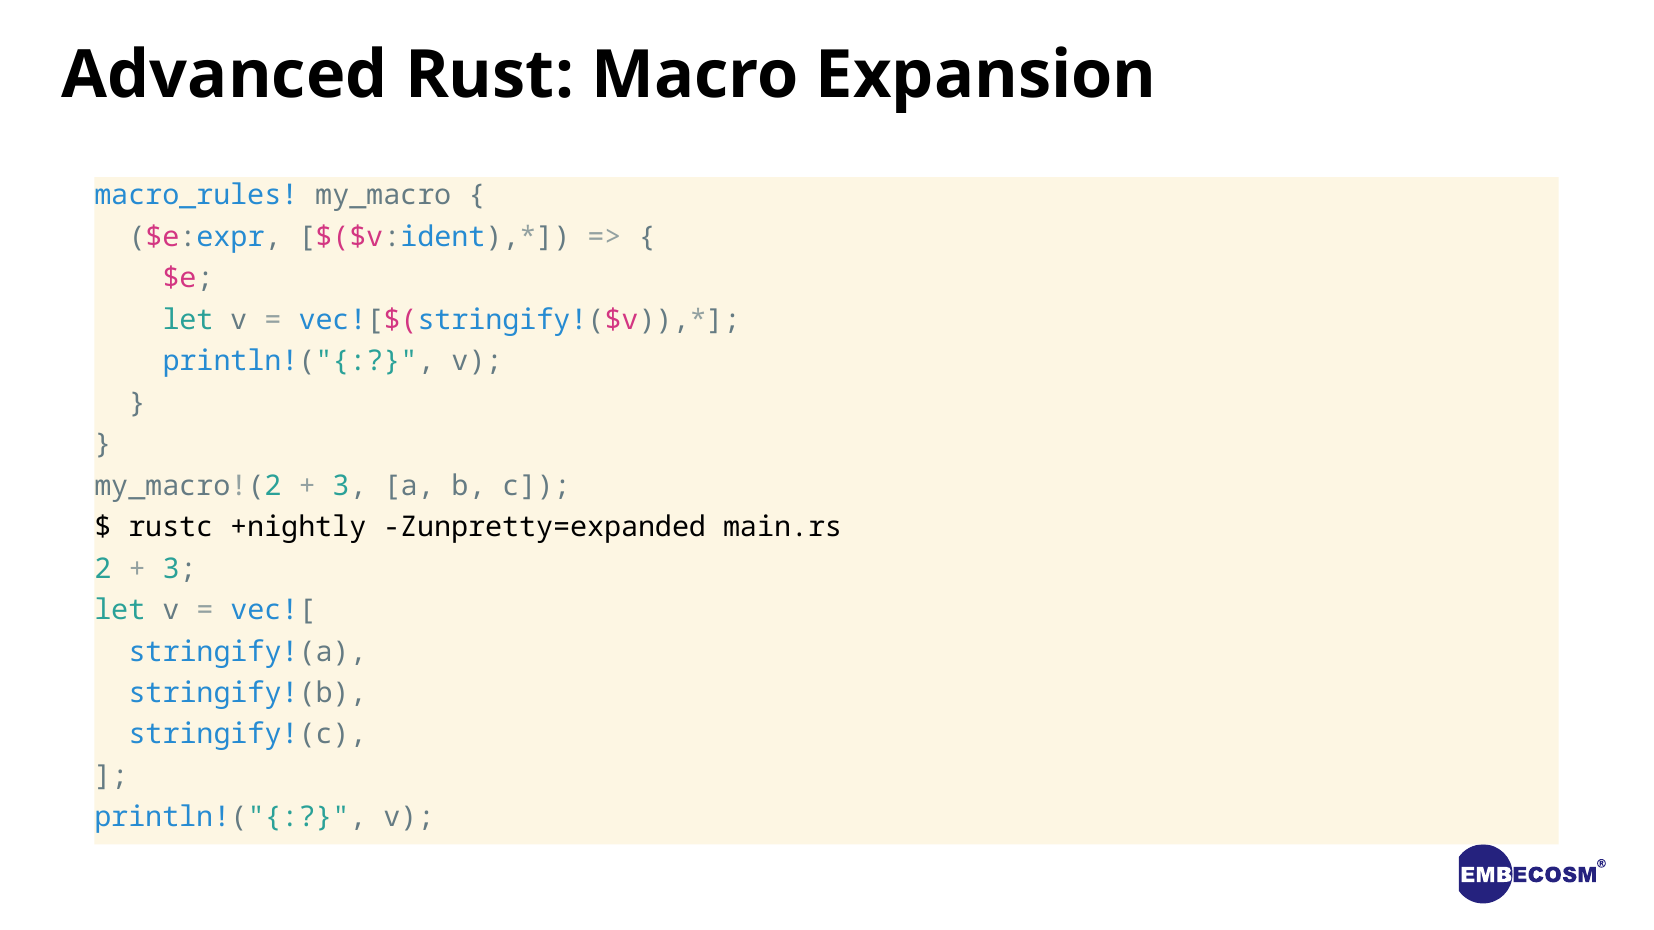

# Advanced Rust: Macro Expansion
macro_rules! my_macro {
 ($e:expr, [$($v:ident),*]) => {
 $e;
 let v = vec![$(stringify!($v)),*];
 println!("{:?}", v);
 }
}
my_macro!(2 + 3, [a, b, c]);
$ rustc +nightly -Zunpretty=expanded main.rs
2 + 3;
let v = vec![
 stringify!(a),
 stringify!(b),
 stringify!(c),
];
println!("{:?}", v);